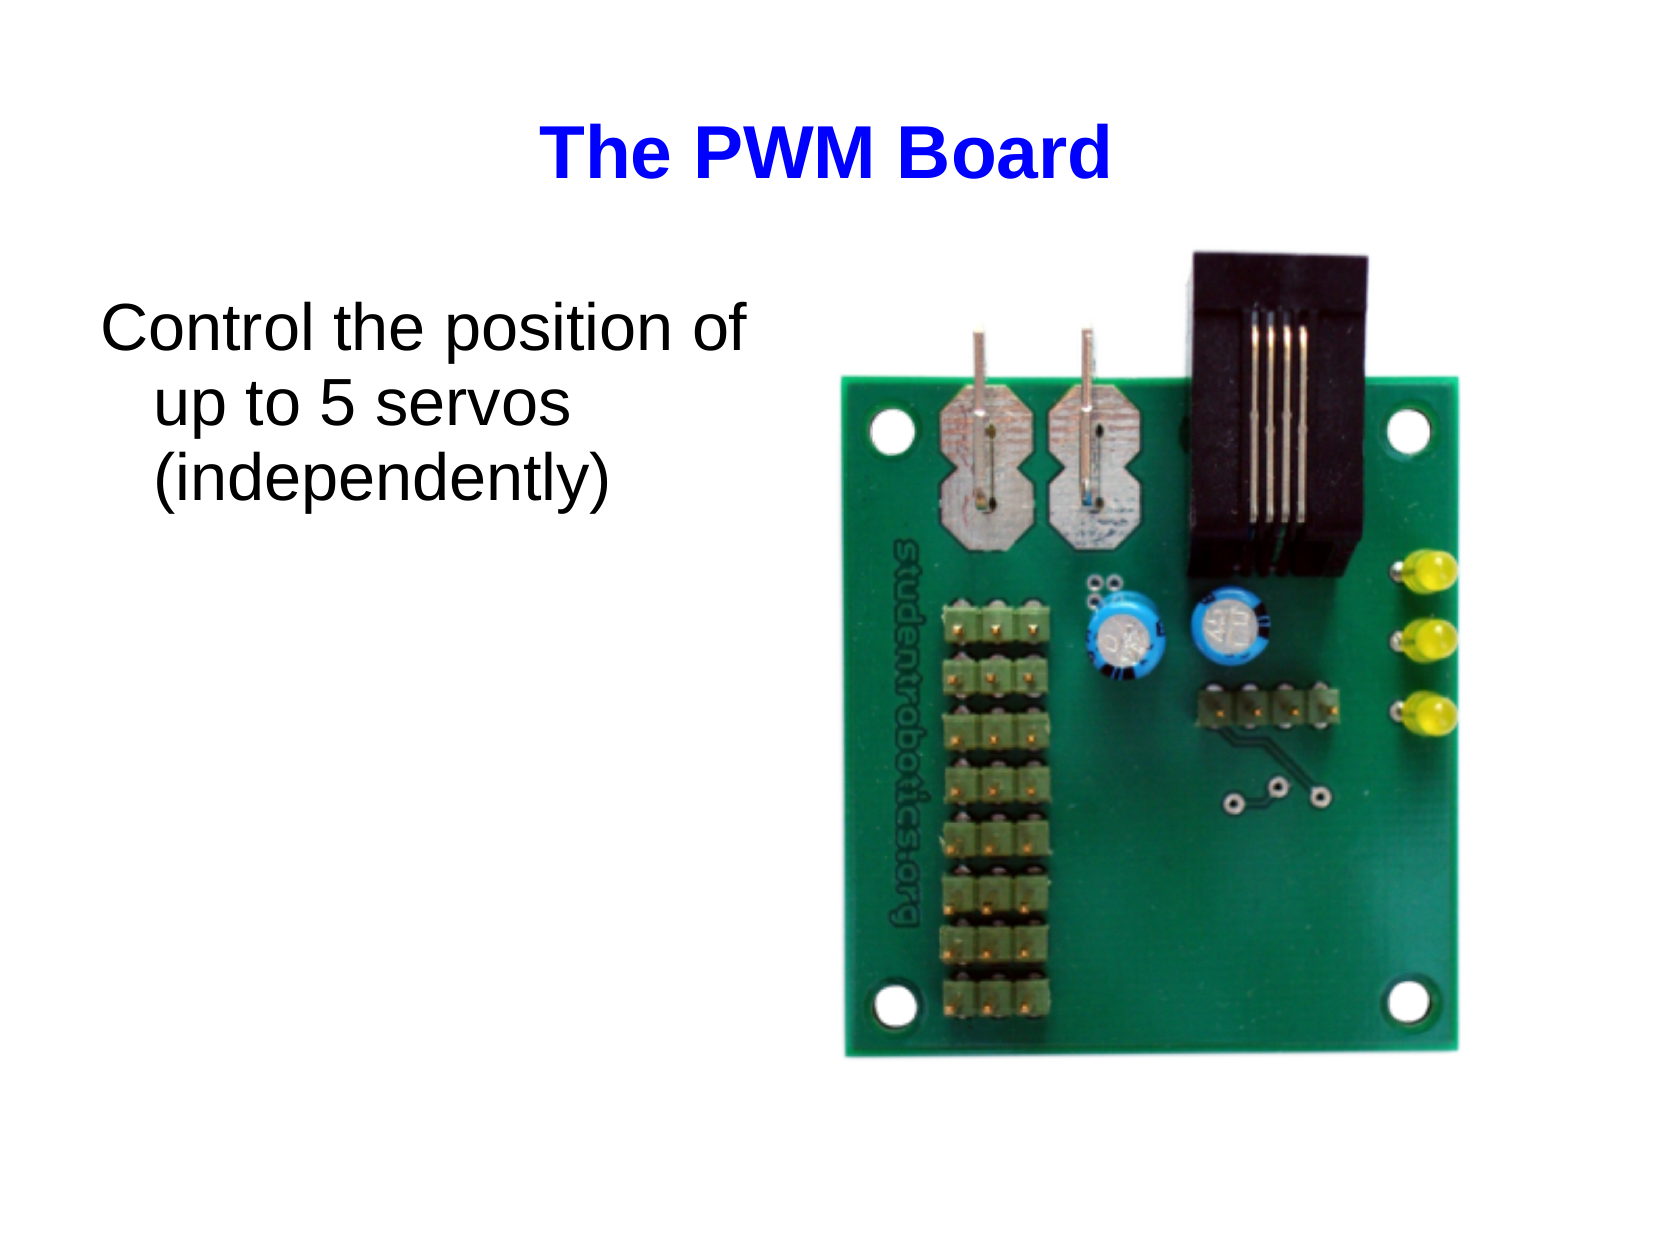

# The PWM Board
Control the position of up to 5 servos (independently)